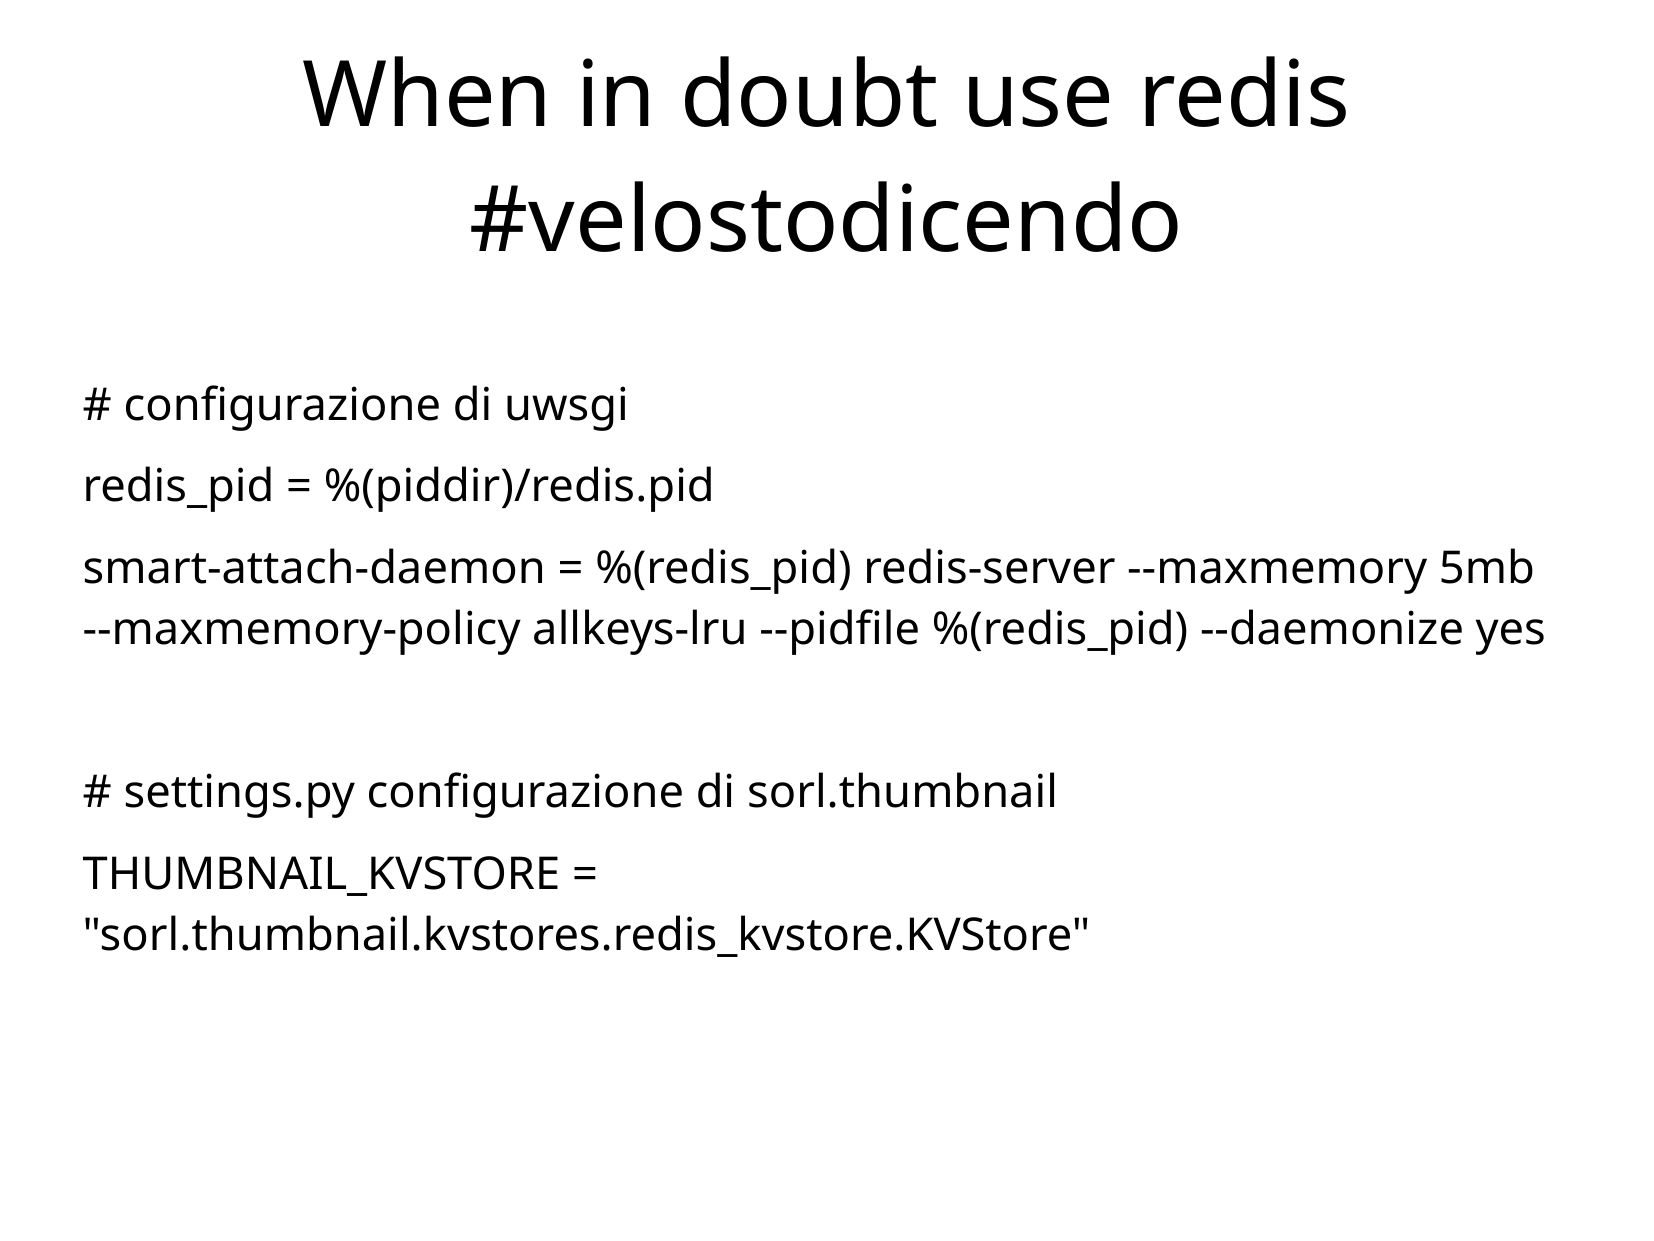

# When in doubt use redis #velostodicendo
# configurazione di uwsgi
redis_pid = %(piddir)/redis.pid
smart-attach-daemon = %(redis_pid) redis-server --maxmemory 5mb --maxmemory-policy allkeys-lru --pidfile %(redis_pid) --daemonize yes
# settings.py configurazione di sorl.thumbnail
THUMBNAIL_KVSTORE = "sorl.thumbnail.kvstores.redis_kvstore.KVStore"